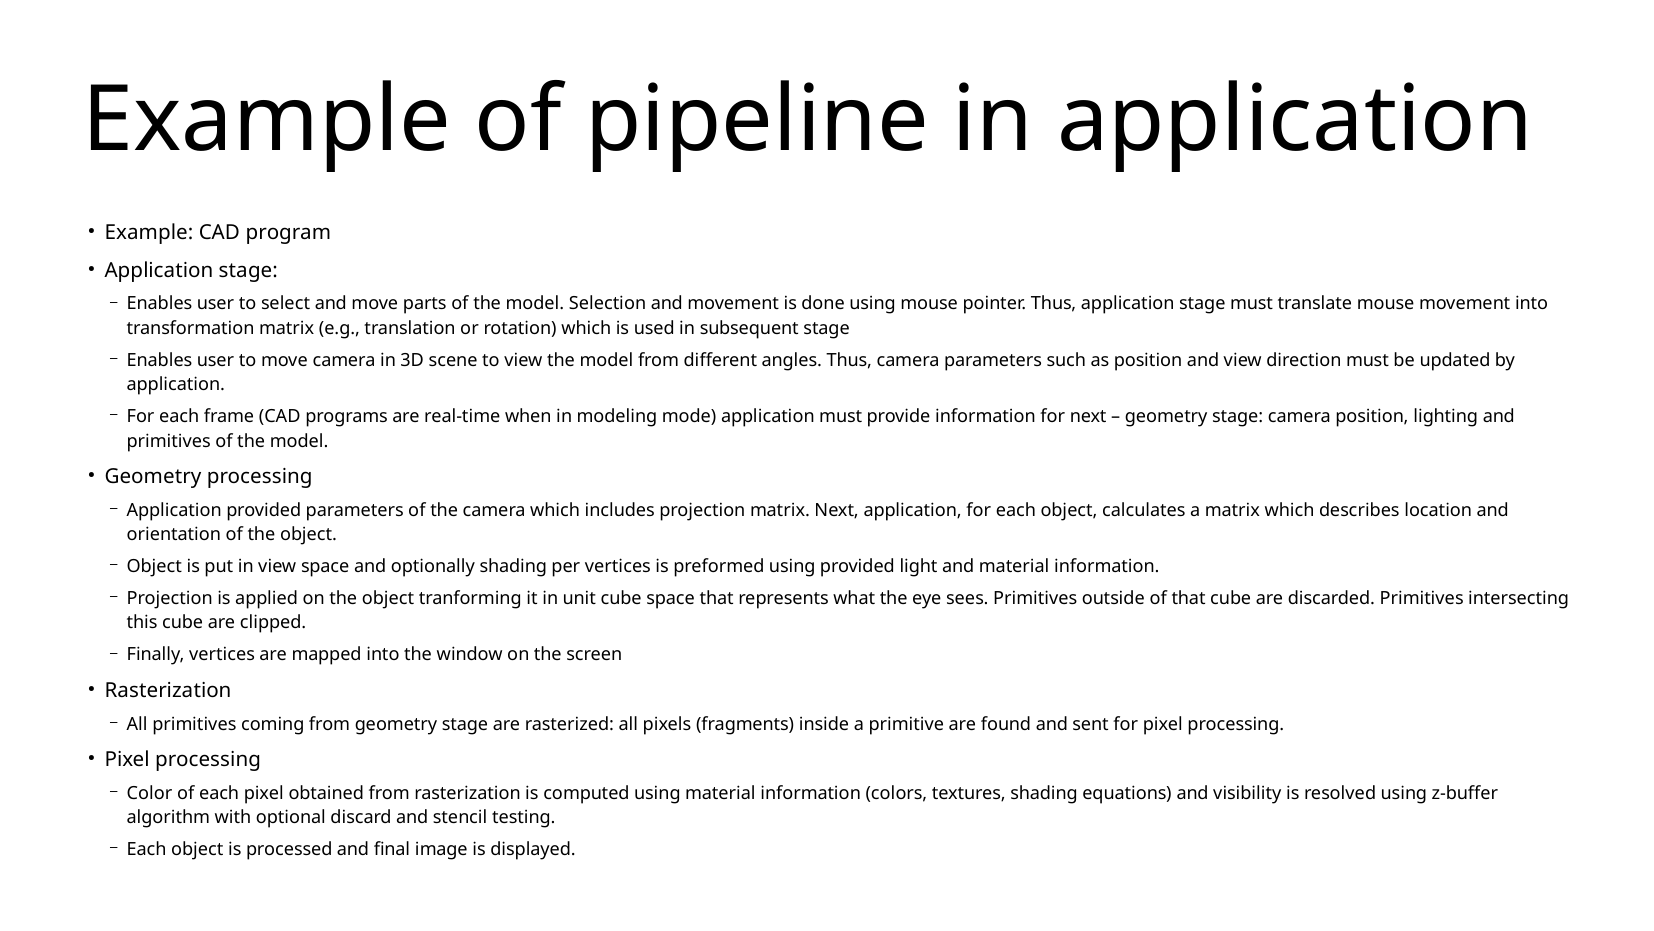

# Example of pipeline in application
Example: CAD program
Application stage:
Enables user to select and move parts of the model. Selection and movement is done using mouse pointer. Thus, application stage must translate mouse movement into transformation matrix (e.g., translation or rotation) which is used in subsequent stage
Enables user to move camera in 3D scene to view the model from different angles. Thus, camera parameters such as position and view direction must be updated by application.
For each frame (CAD programs are real-time when in modeling mode) application must provide information for next – geometry stage: camera position, lighting and primitives of the model.
Geometry processing
Application provided parameters of the camera which includes projection matrix. Next, application, for each object, calculates a matrix which describes location and orientation of the object.
Object is put in view space and optionally shading per vertices is preformed using provided light and material information.
Projection is applied on the object tranforming it in unit cube space that represents what the eye sees. Primitives outside of that cube are discarded. Primitives intersecting this cube are clipped.
Finally, vertices are mapped into the window on the screen
Rasterization
All primitives coming from geometry stage are rasterized: all pixels (fragments) inside a primitive are found and sent for pixel processing.
Pixel processing
Color of each pixel obtained from rasterization is computed using material information (colors, textures, shading equations) and visibility is resolved using z-buffer algorithm with optional discard and stencil testing.
Each object is processed and final image is displayed.